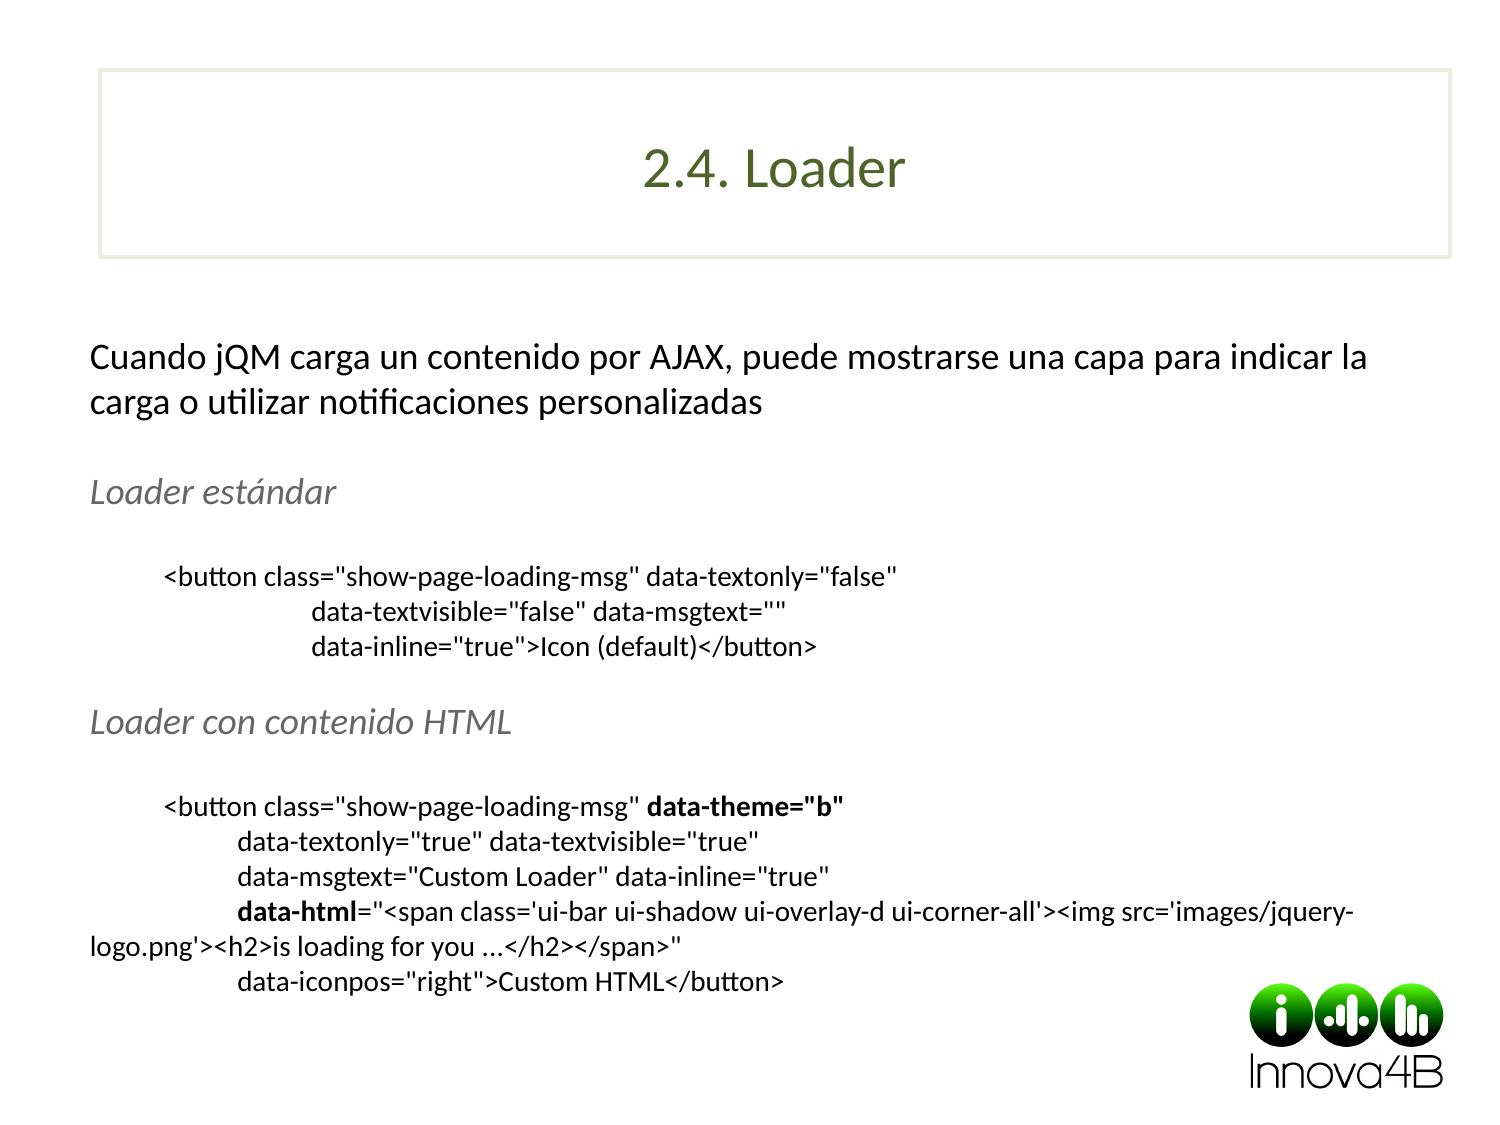

2.4. Loader
Cuando jQM carga un contenido por AJAX, puede mostrarse una capa para indicar la carga o utilizar notificaciones personalizadas
Loader estándar
	<button class="show-page-loading-msg" data-textonly="false"
			data-textvisible="false" data-msgtext=""
			data-inline="true">Icon (default)</button>
Loader con contenido HTML
	<button class="show-page-loading-msg" data-theme="b"
		data-textonly="true" data-textvisible="true"
		data-msgtext="Custom Loader" data-inline="true"
		data-html="<span class='ui-bar ui-shadow ui-overlay-d ui-corner-all'><img src='images/jquery-logo.png'><h2>is loading for you ...</h2></span>"
		data-iconpos="right">Custom HTML</button>